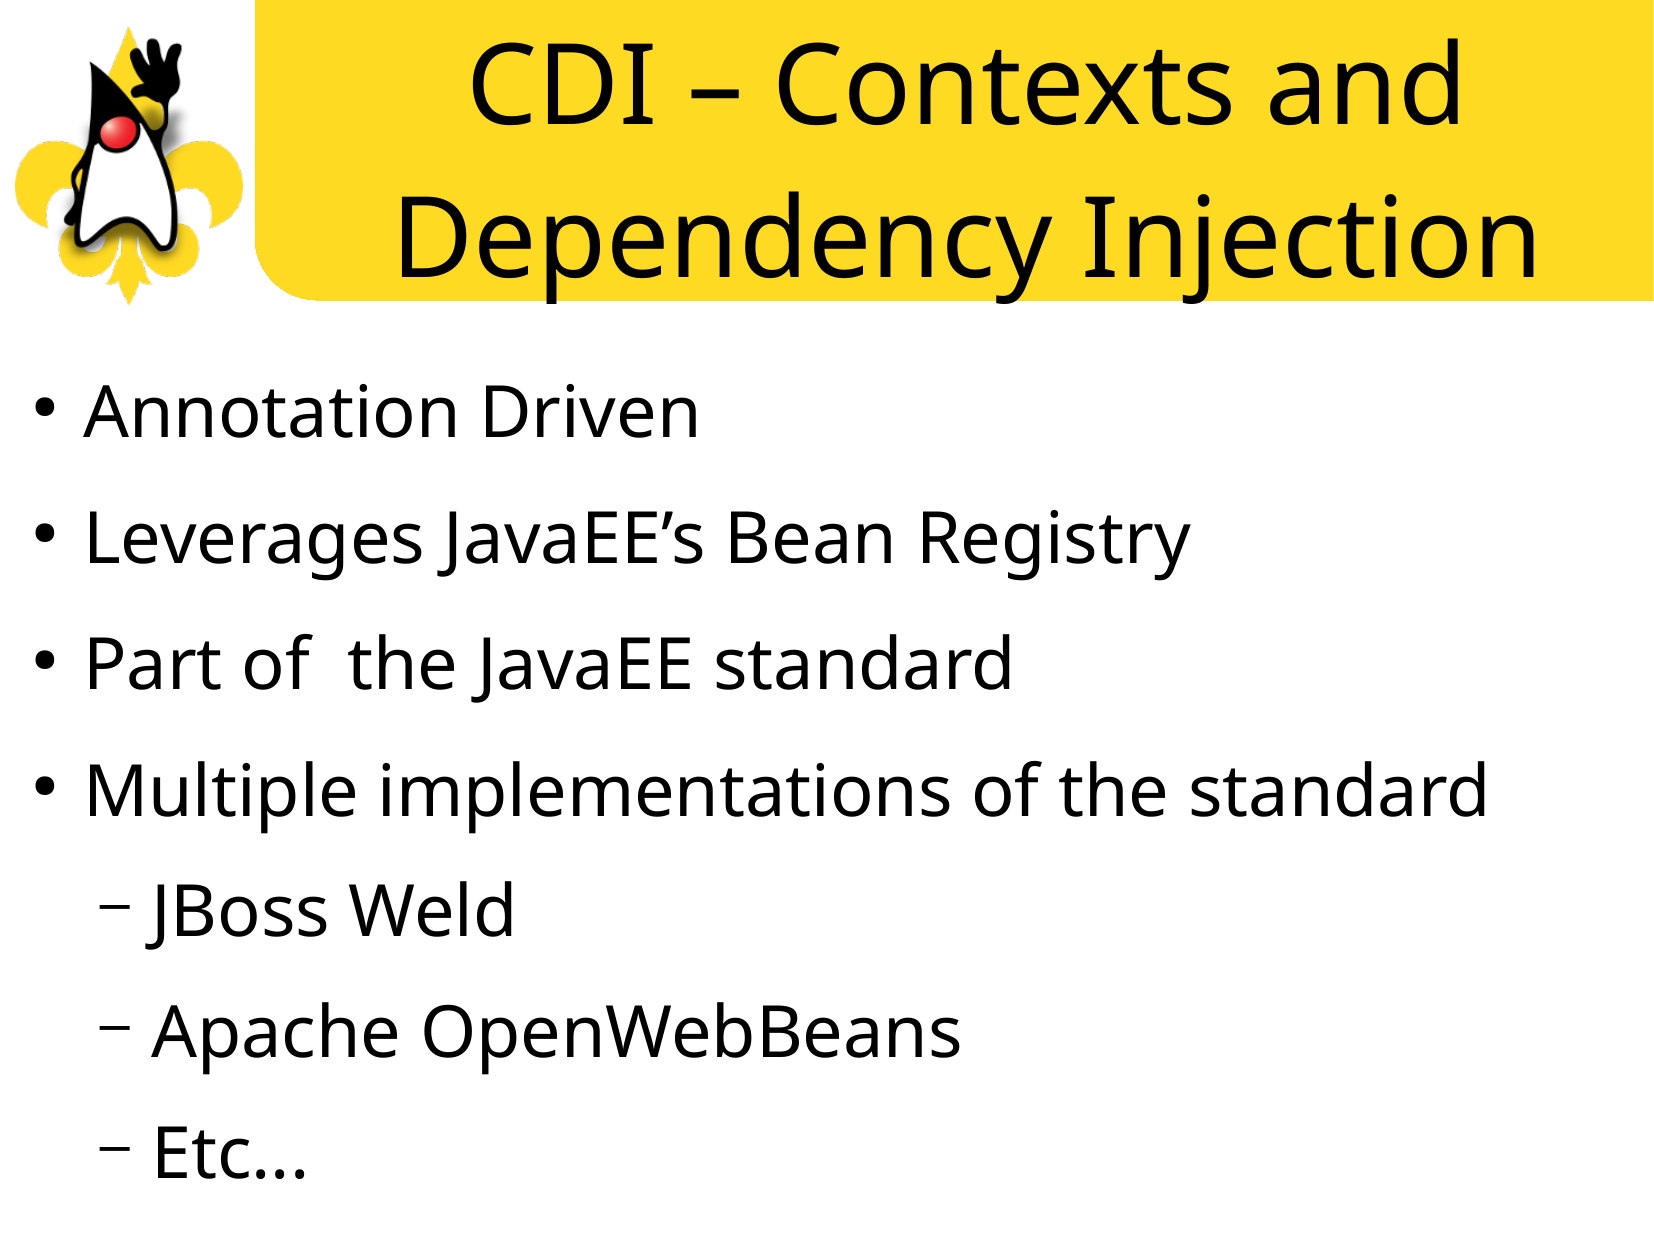

# CDI – Contexts and Dependency Injection
Annotation Driven
Leverages JavaEE’s Bean Registry
Part of the JavaEE standard
Multiple implementations of the standard
JBoss Weld
Apache OpenWebBeans
Etc...